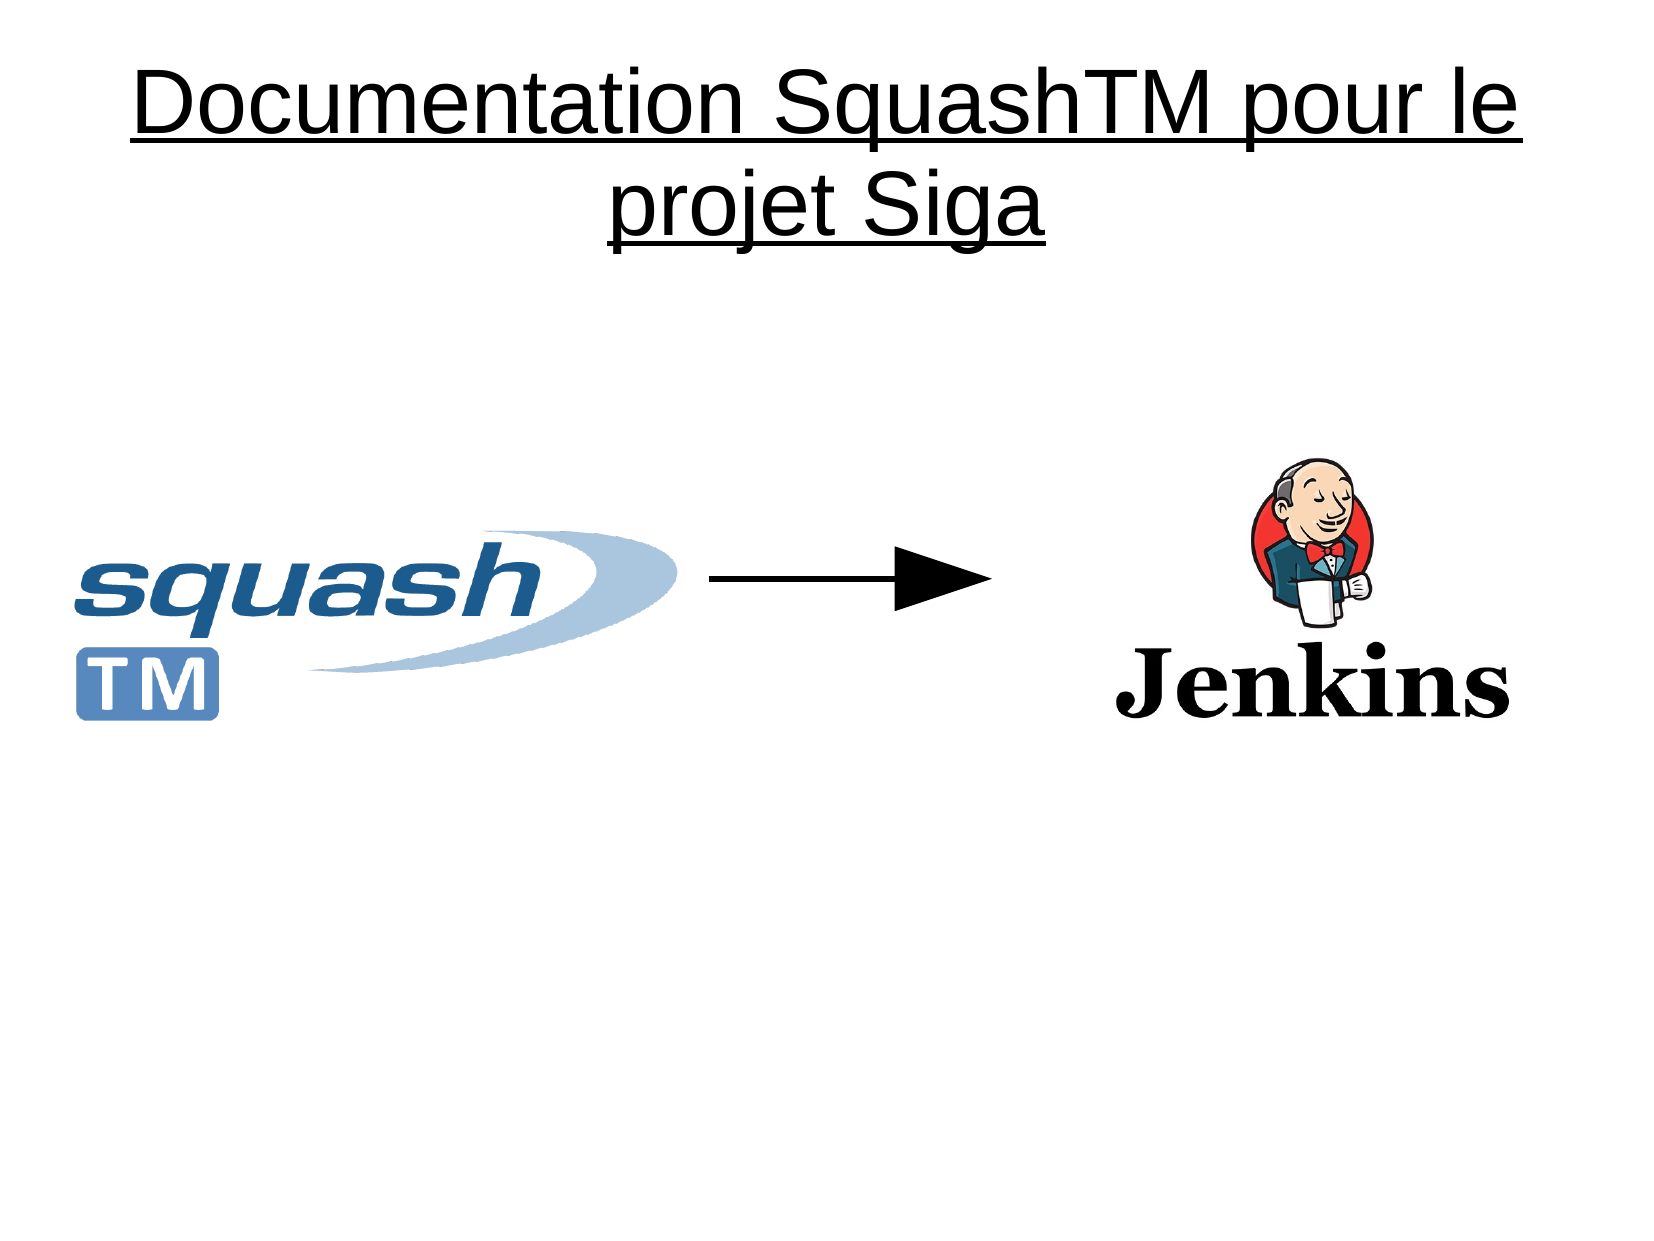

# Documentation SquashTM pour le projet Siga